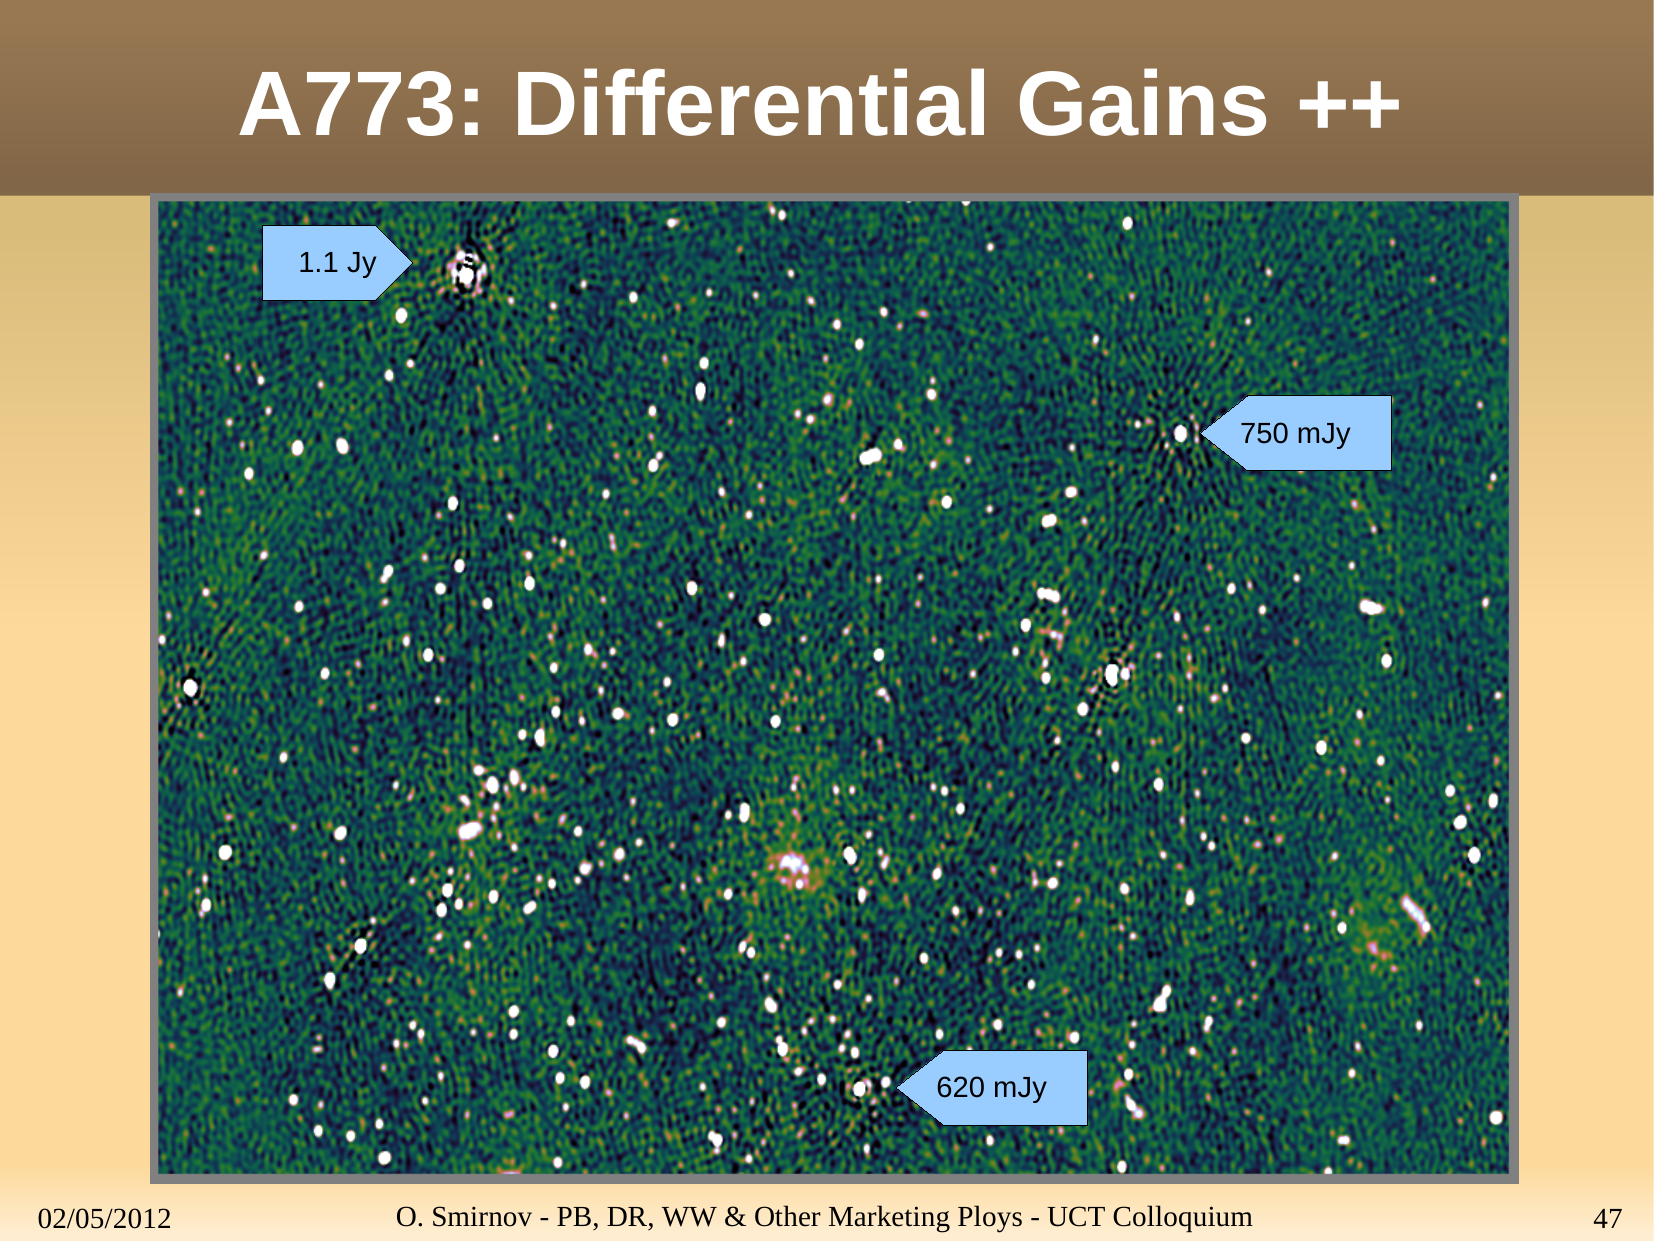

# A773: Differential Gains ++
1.1 Jy
750 mJy
620 mJy
O. Smirnov - PB, DR, WW & Other Marketing Ploys - UCT Colloquium
02/05/2012
47